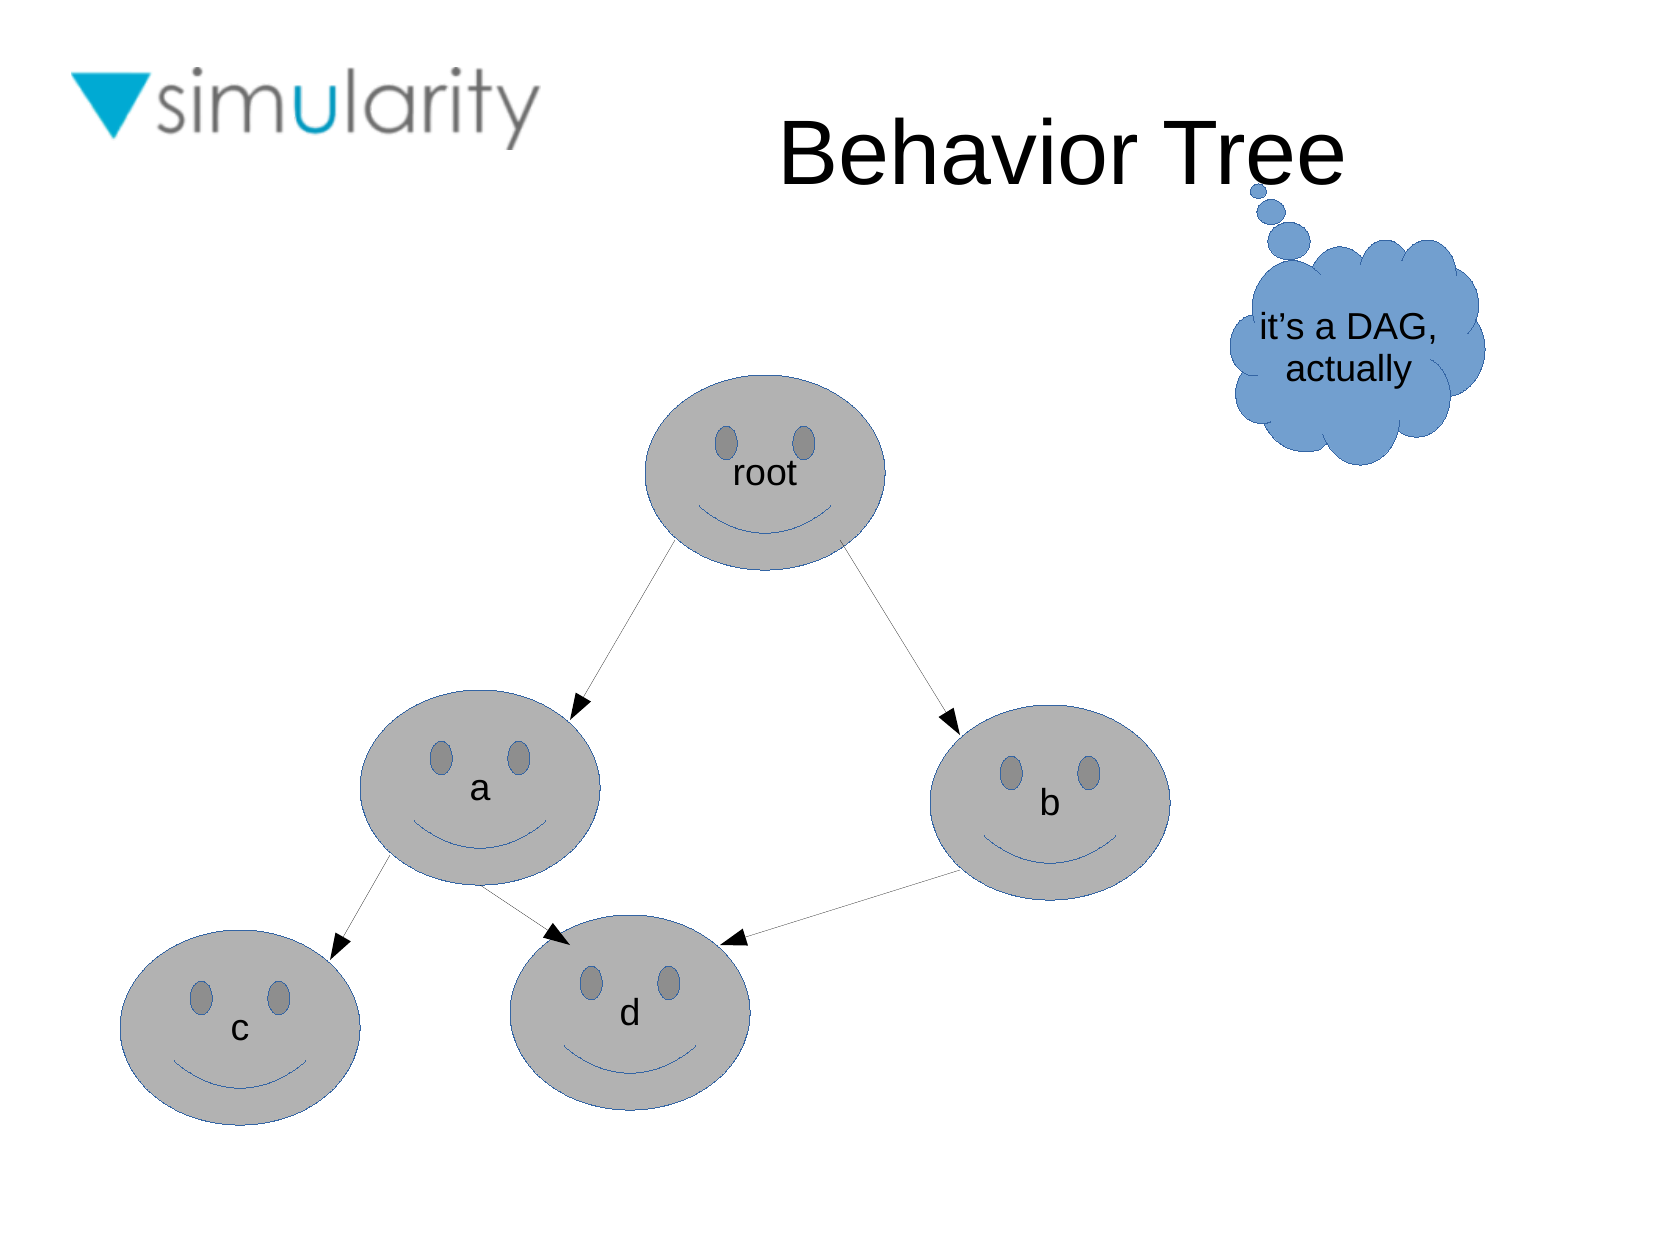

# Behavior Tree
it’s a DAG,
actually
root
a
b
d
c